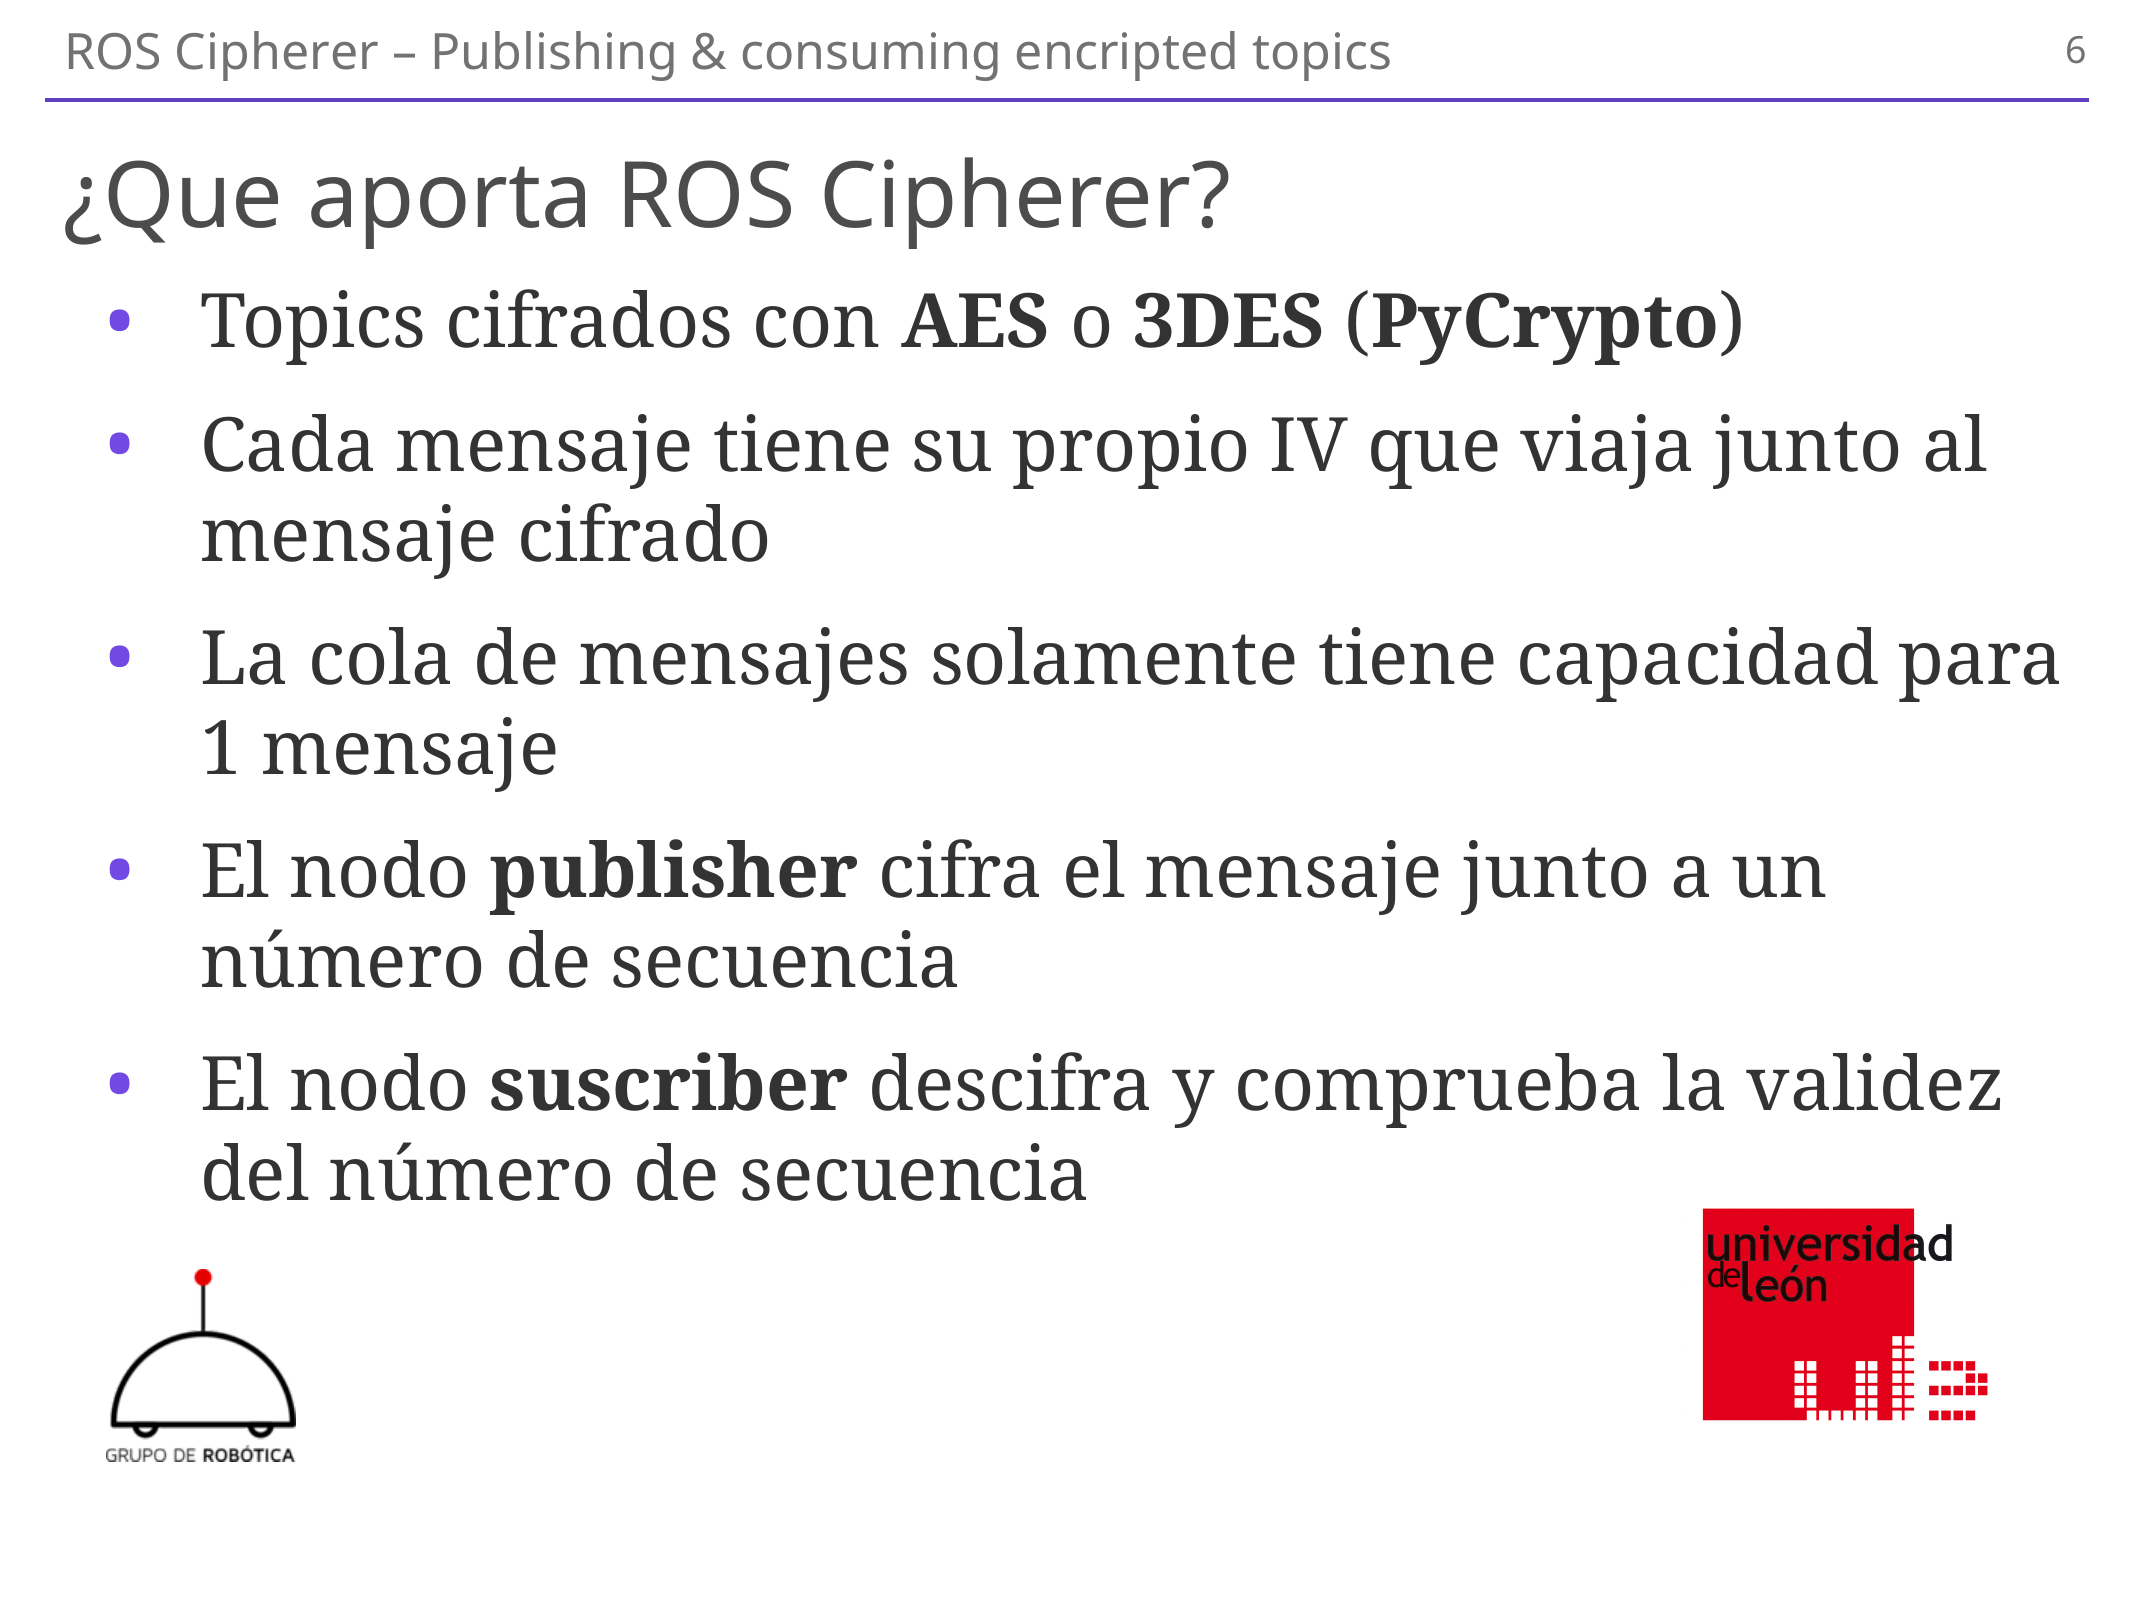

ROS Cipherer – Publishing & consuming encripted topics
6
# ¿Que aporta ROS Cipherer?
Topics cifrados con AES o 3DES (PyCrypto)
Cada mensaje tiene su propio IV que viaja junto al mensaje cifrado
La cola de mensajes solamente tiene capacidad para 1 mensaje
El nodo publisher cifra el mensaje junto a un número de secuencia
El nodo suscriber descifra y comprueba la validez del número de secuencia